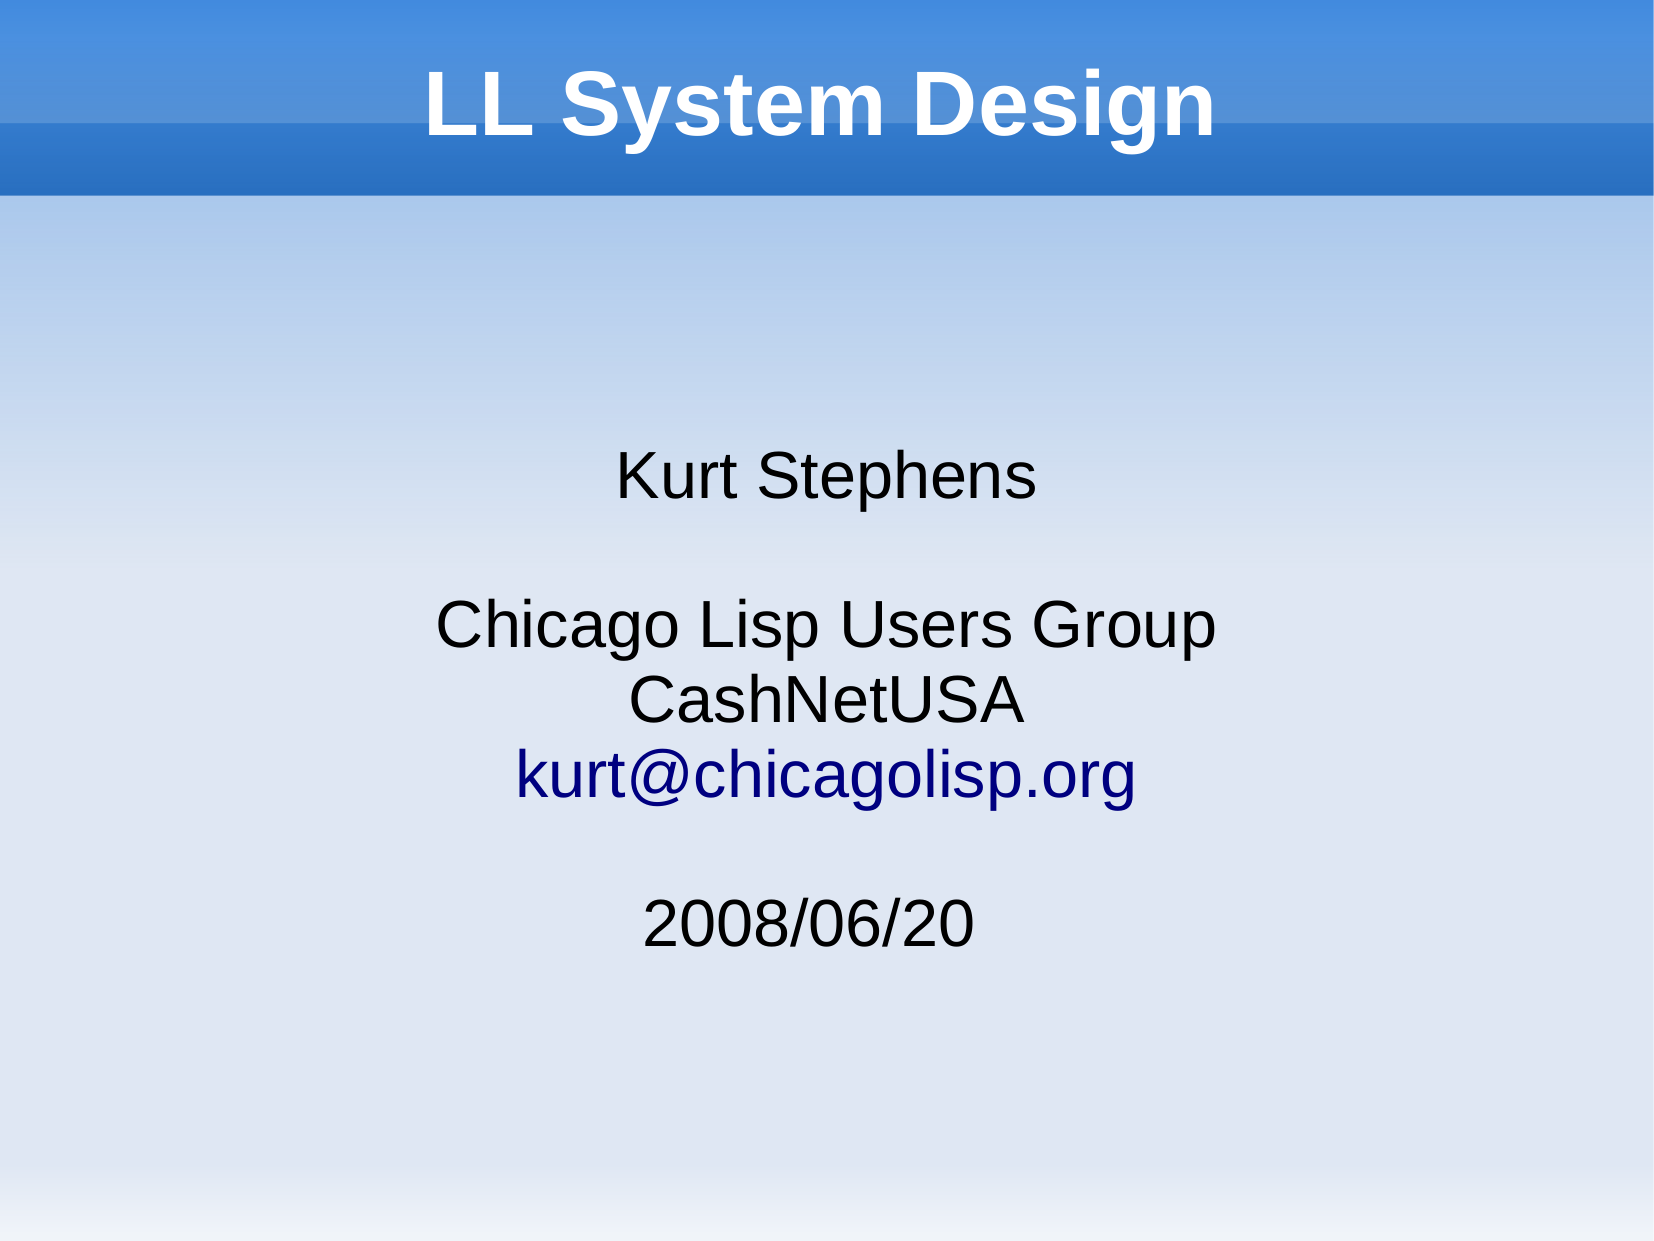

# LL System Design
Kurt Stephens
Chicago Lisp Users Group
CashNetUSA
kurt@chicagolisp.org
2008/06/20